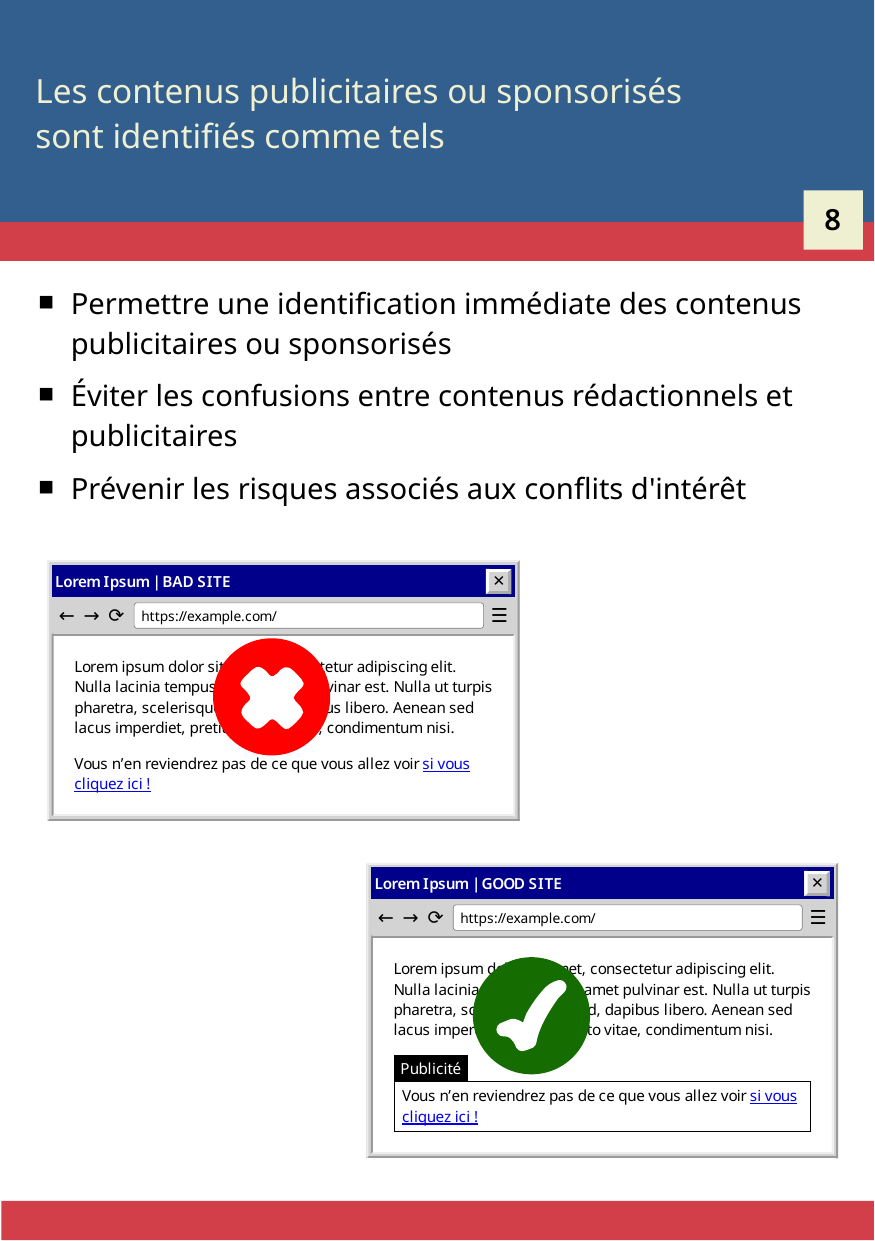

# Les contenus publicitaires ou sponsorisés sont identifiés comme tels
8
Permettre une identification immédiate des contenus publicitaires ou sponsorisés
Éviter les confusions entre contenus rédactionnels et publicitaires
Prévenir les risques associés aux conflits d'intérêt